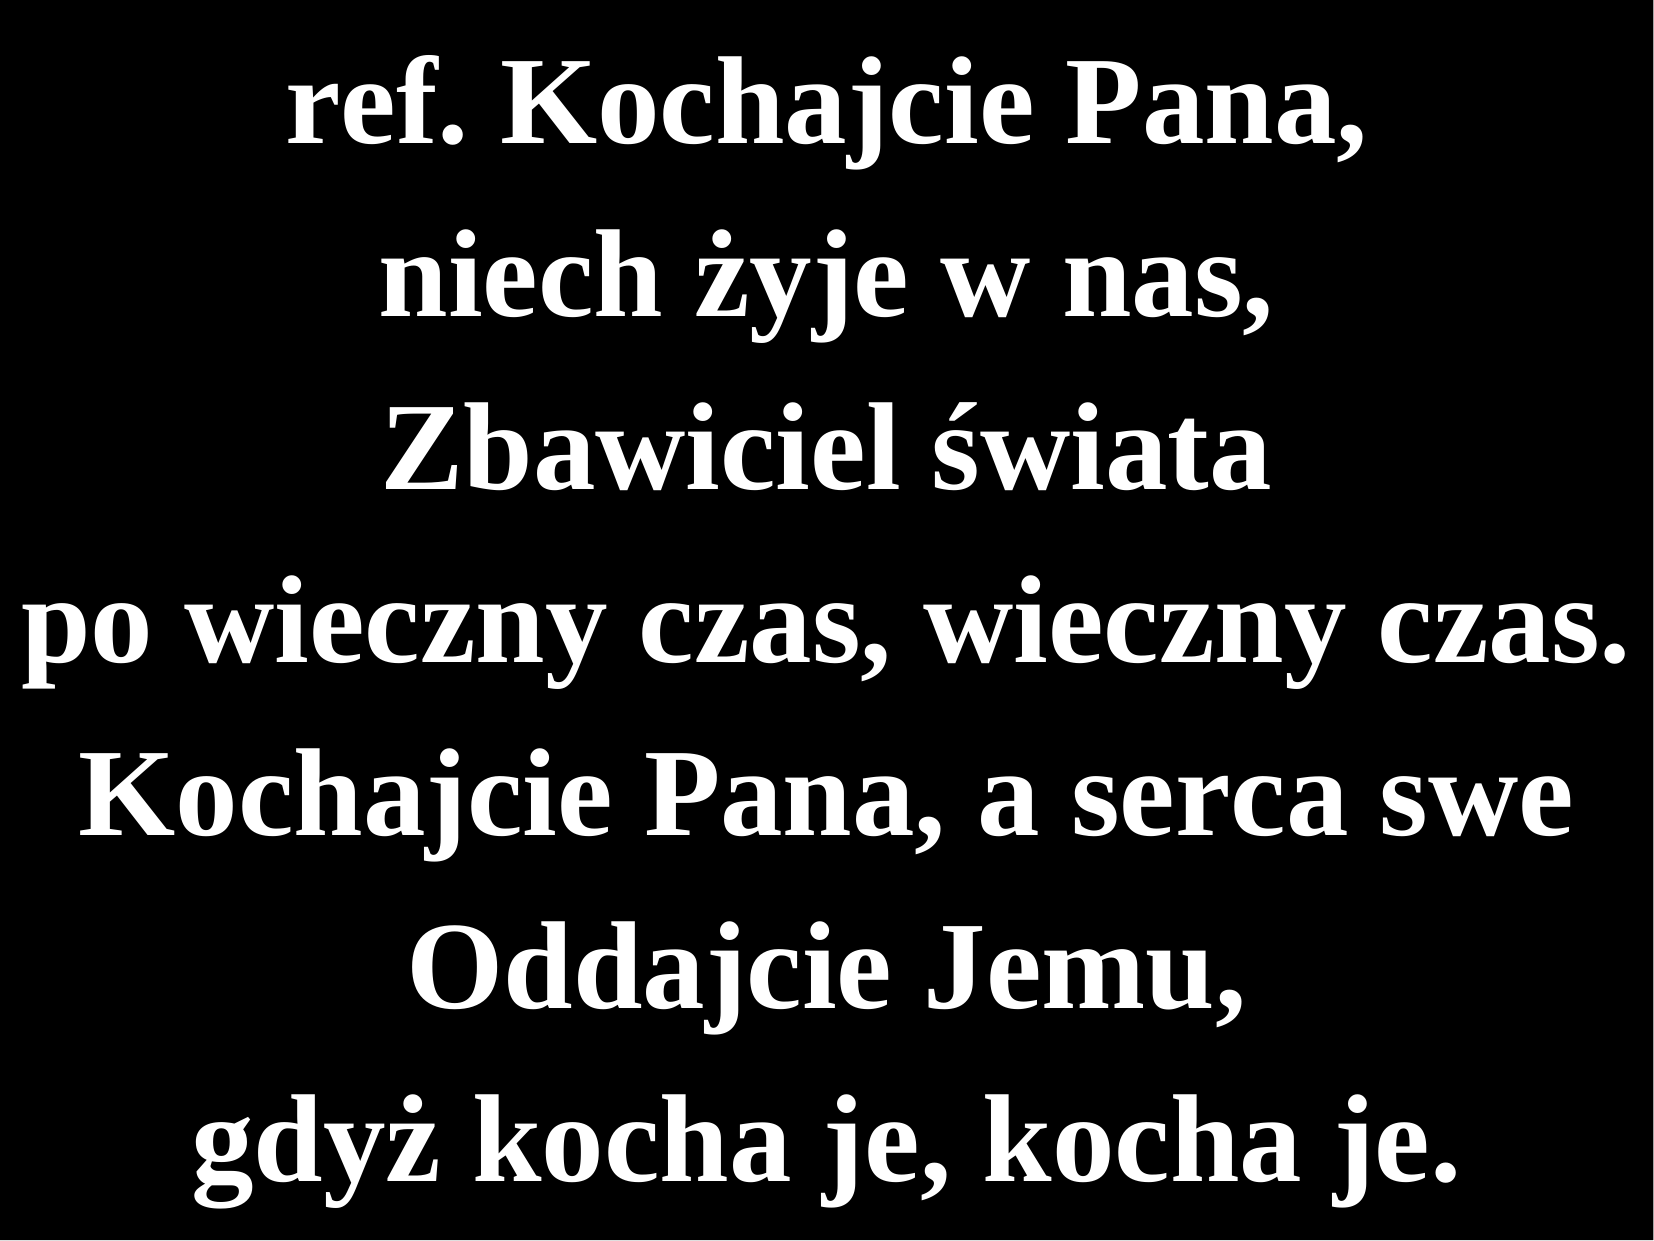

# ref. Kochajcie Pana, ppp niech żyje w nas, ppp Zbawiciel świata ppp po wieczny czas, wieczny czas. ppp Kochajcie Pana, a serca swe ppp Oddajcie Jemu, ppp gdyż kocha je, kocha je.